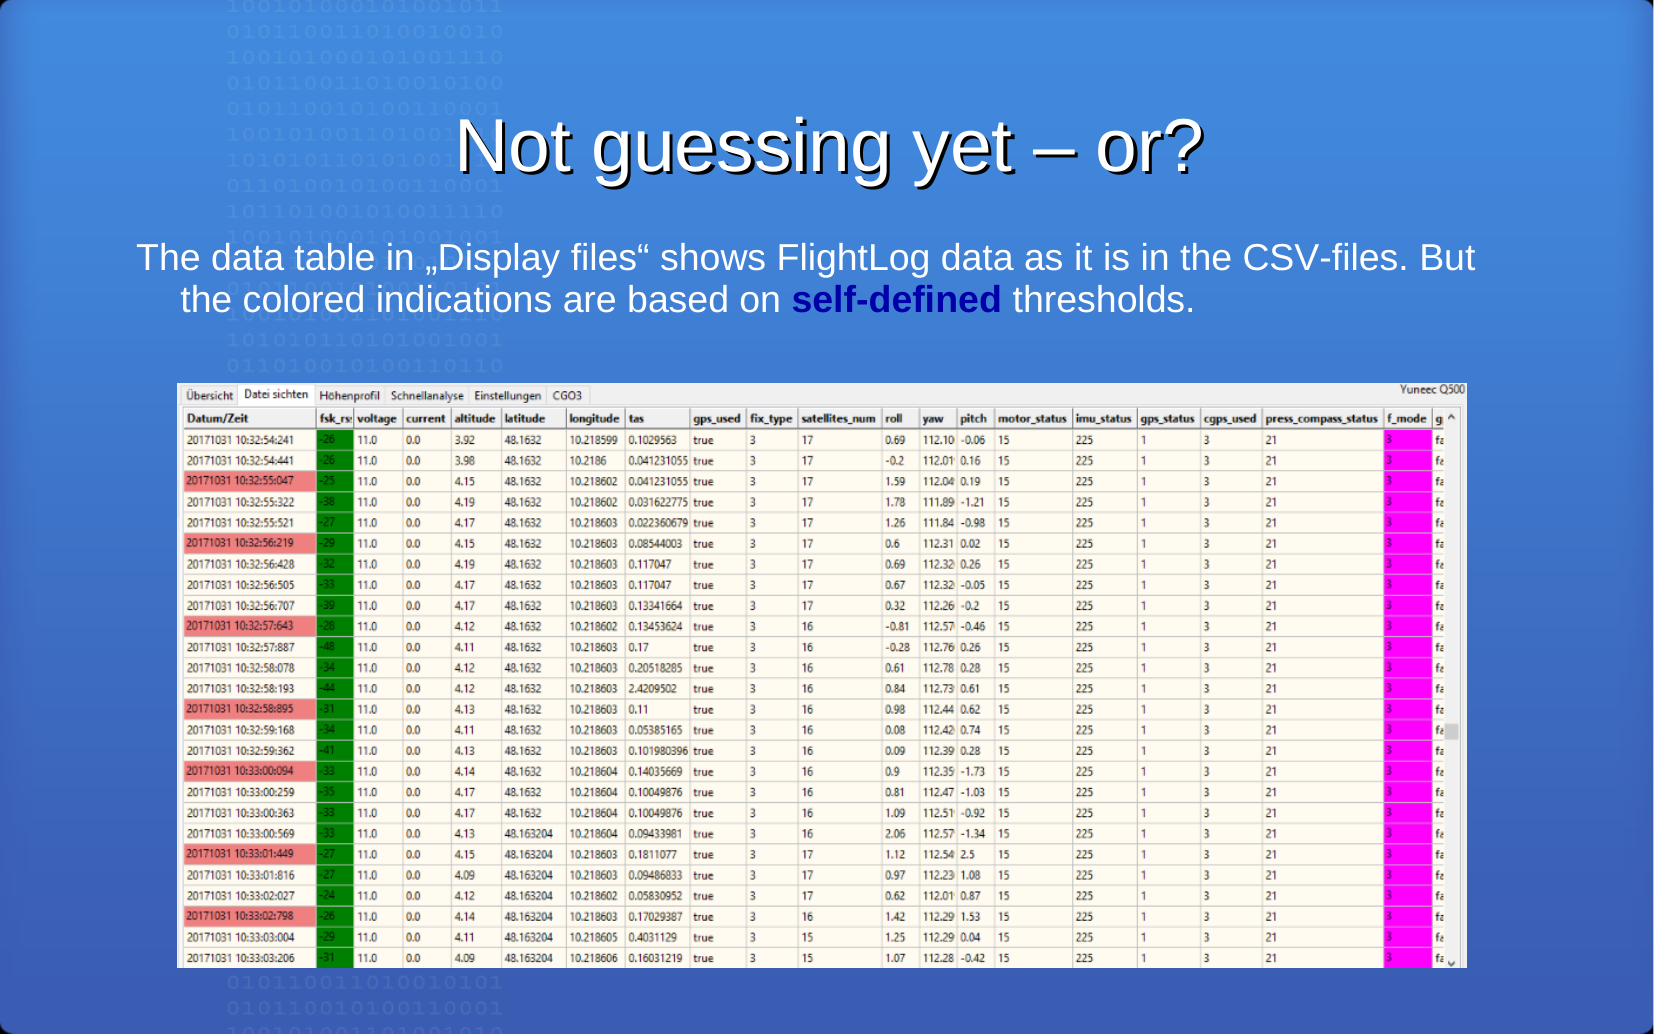

# Not guessing yet – or?
The data table in „Display files“ shows FlightLog data as it is in the CSV-files. But the colored indications are based on self-defined thresholds.